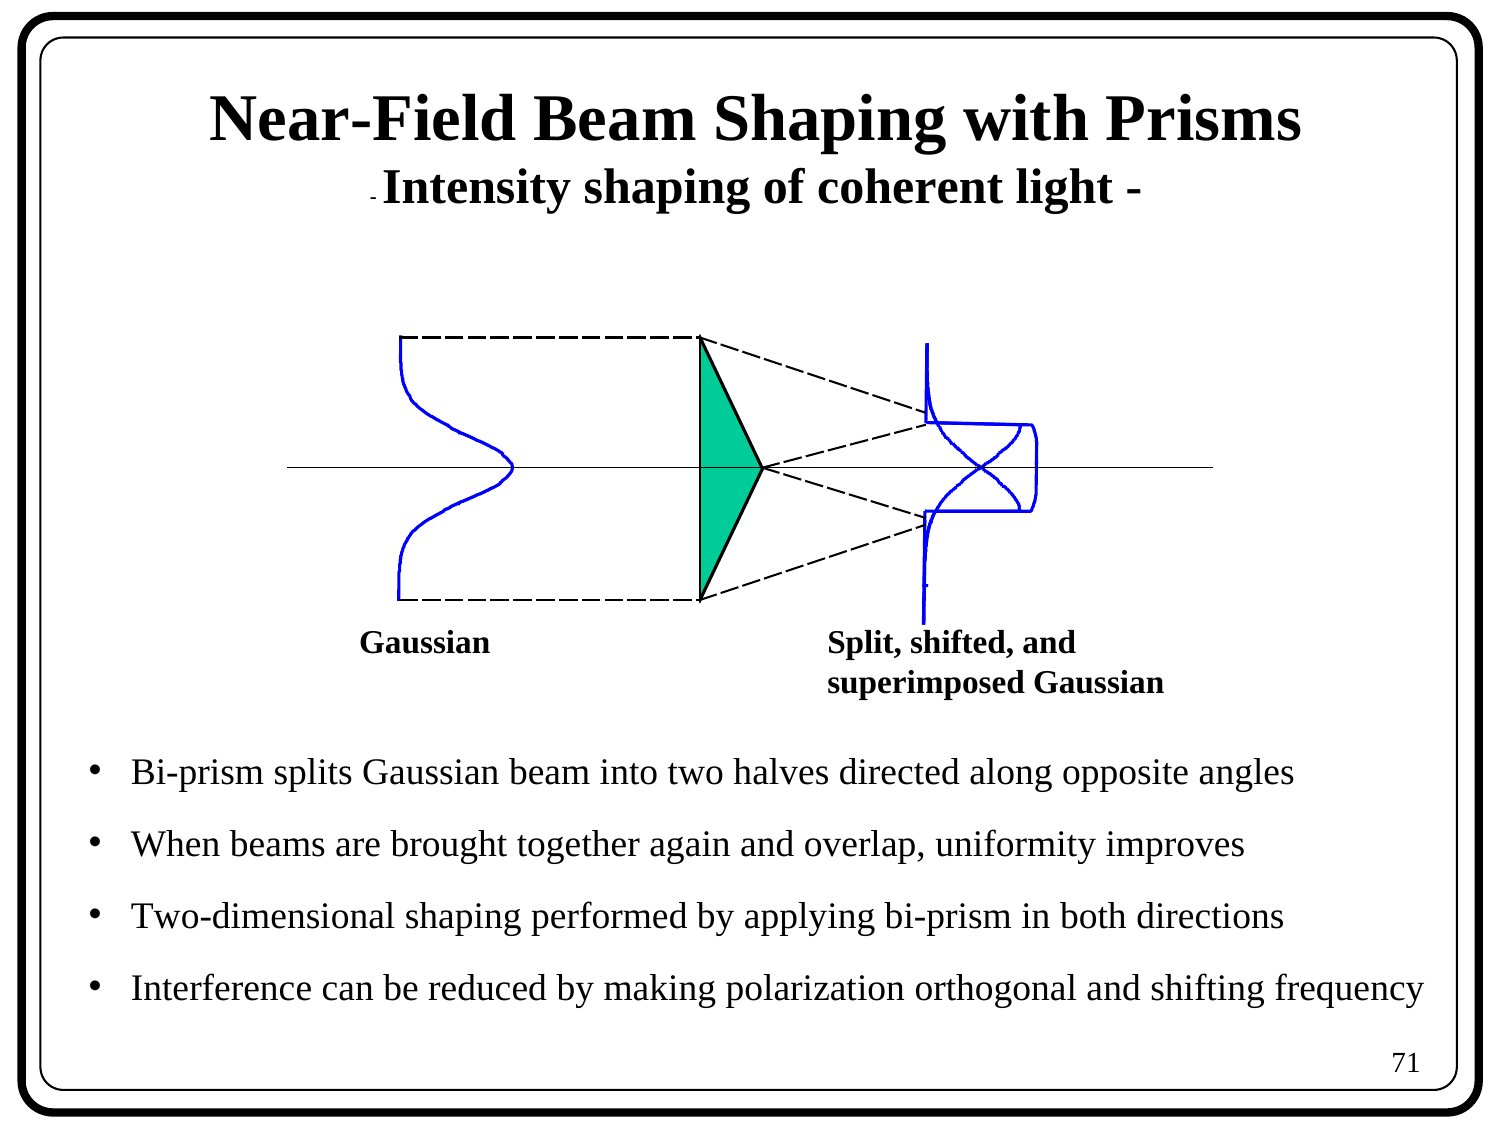

# Near-Field Beam Shaping with Prisms - Intensity shaping of coherent light -
Gaussian
Split, shifted, and superimposed Gaussian
 Bi-prism splits Gaussian beam into two halves directed along opposite angles
 When beams are brought together again and overlap, uniformity improves
 Two-dimensional shaping performed by applying bi-prism in both directions
 Interference can be reduced by making polarization orthogonal and shifting frequency